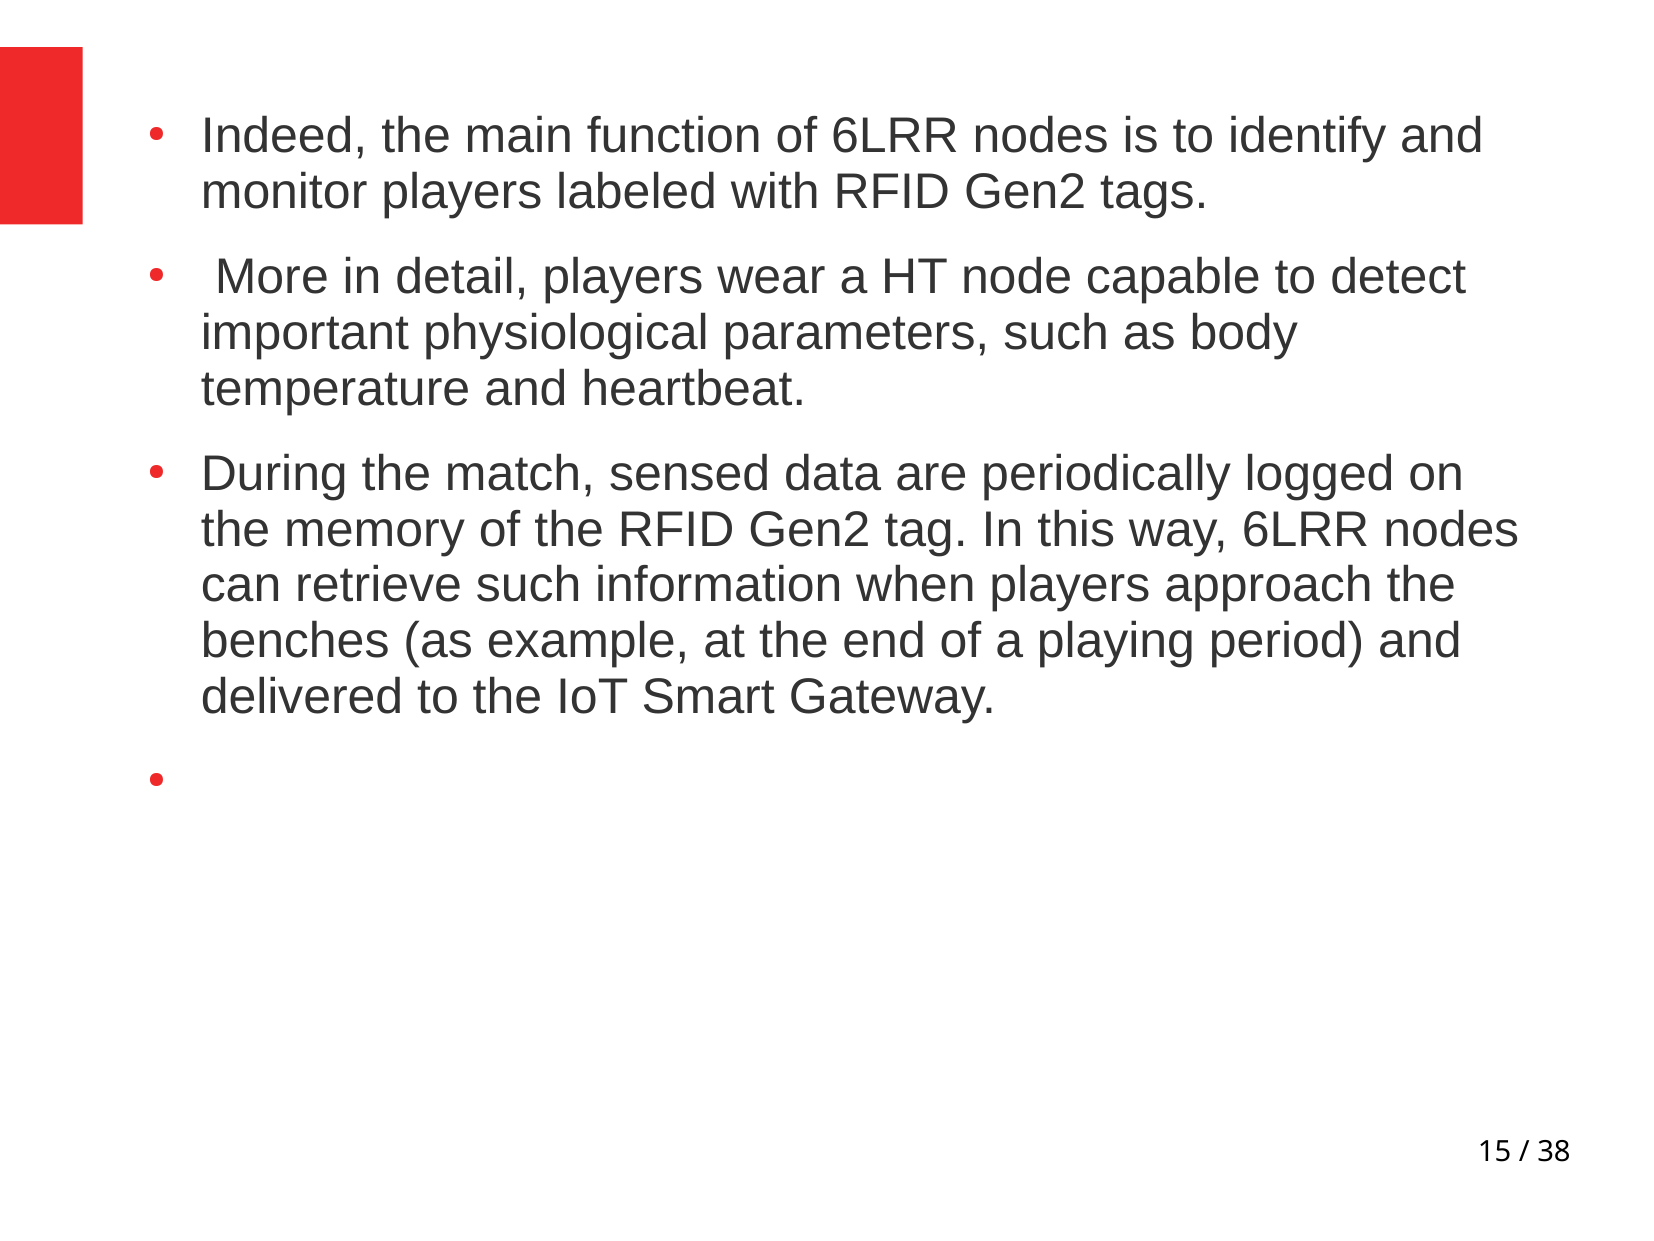

# Indeed, the main function of 6LRR nodes is to identify and monitor players labeled with RFID Gen2 tags.
 More in detail, players wear a HT node capable to detect important physiological parameters, such as body temperature and heartbeat.
During the match, sensed data are periodically logged on the memory of the RFID Gen2 tag. In this way, 6LRR nodes can retrieve such information when players approach the benches (as example, at the end of a playing period) and delivered to the IoT Smart Gateway.
15